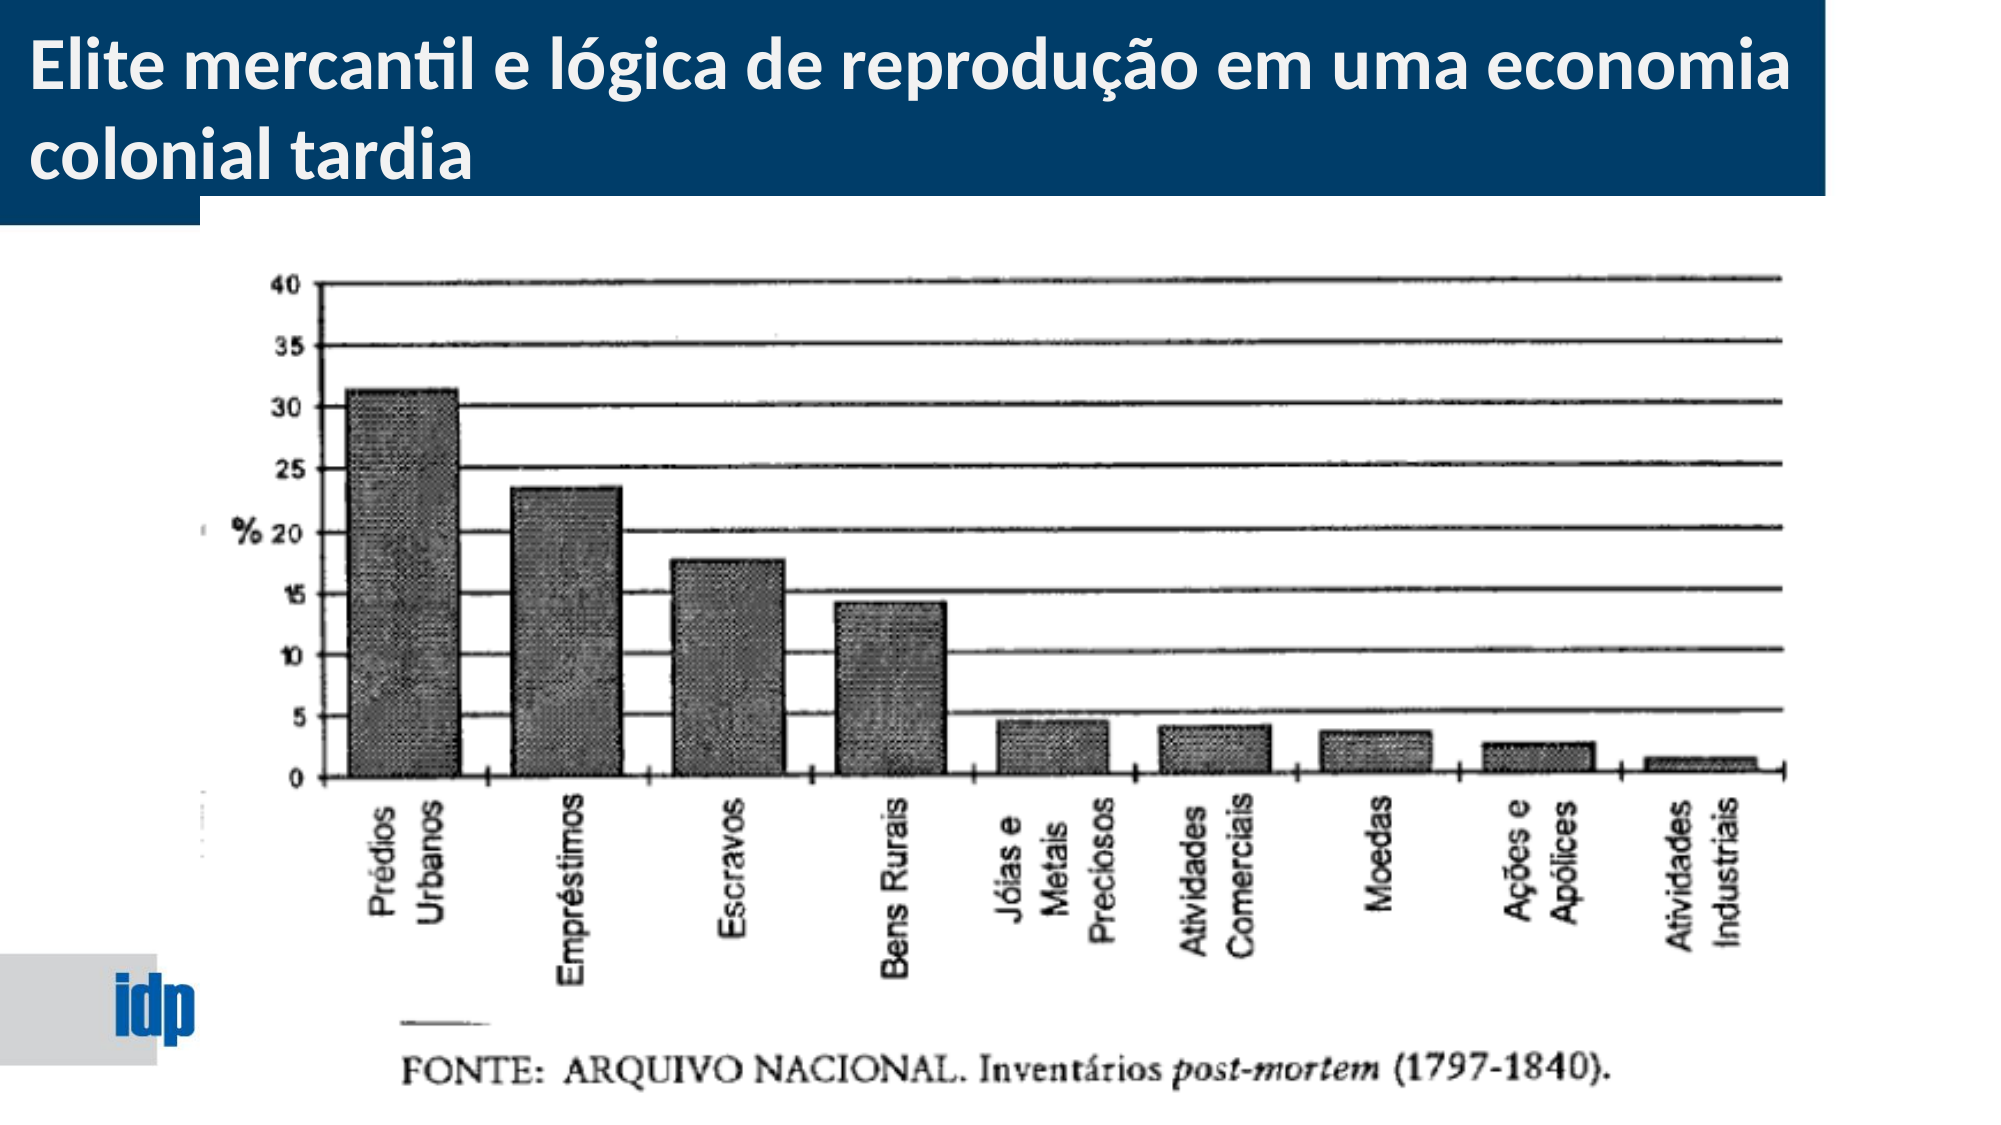

Elite mercantil e lógica de reprodução em uma economia colonial tardia